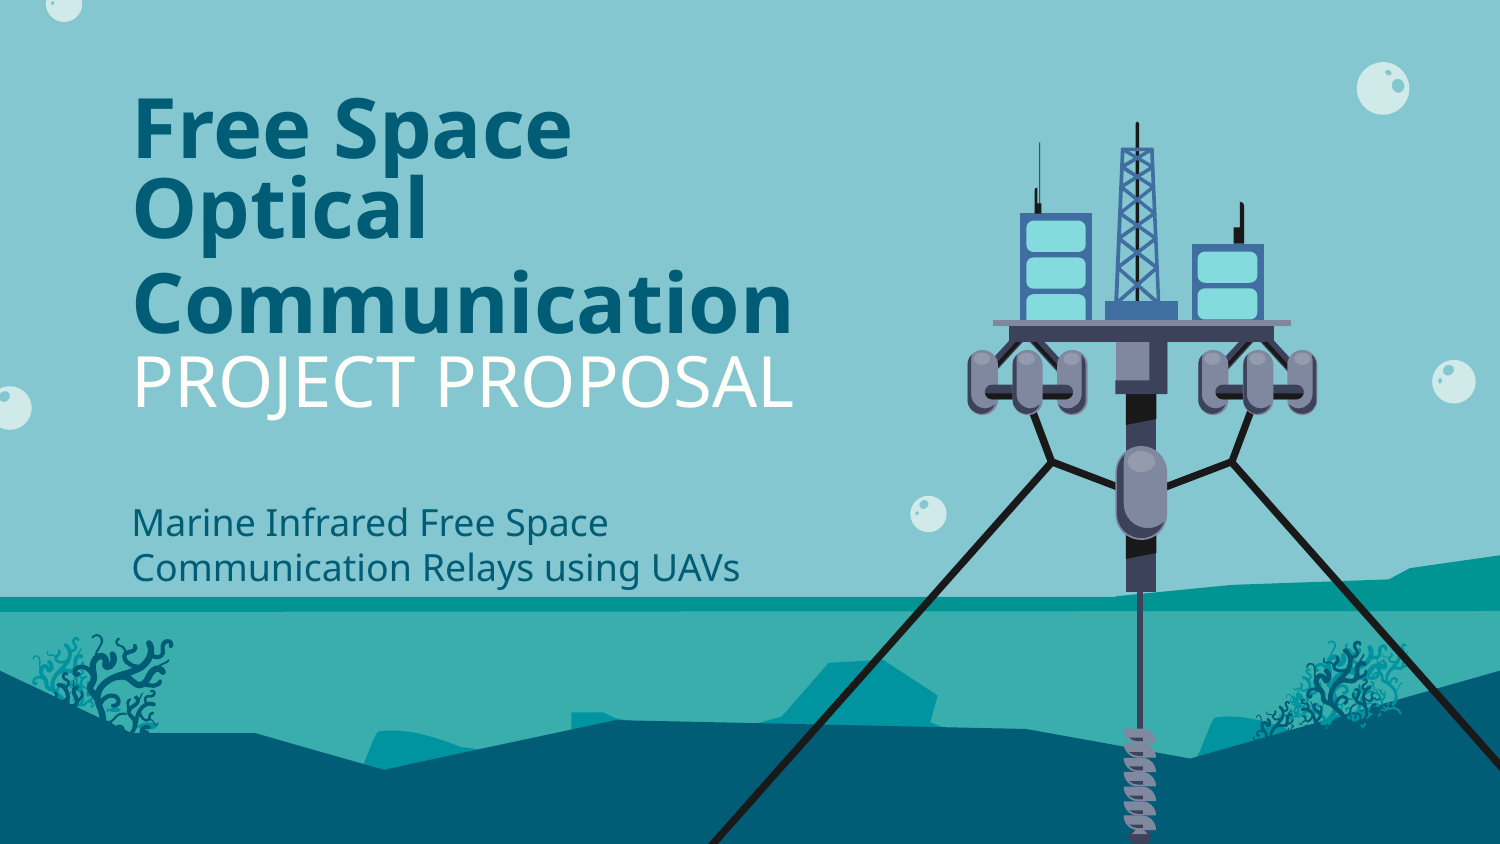

# Free Space Optical Communication PROJECT PROPOSAL
Marine Infrared Free Space Communication Relays using UAVs